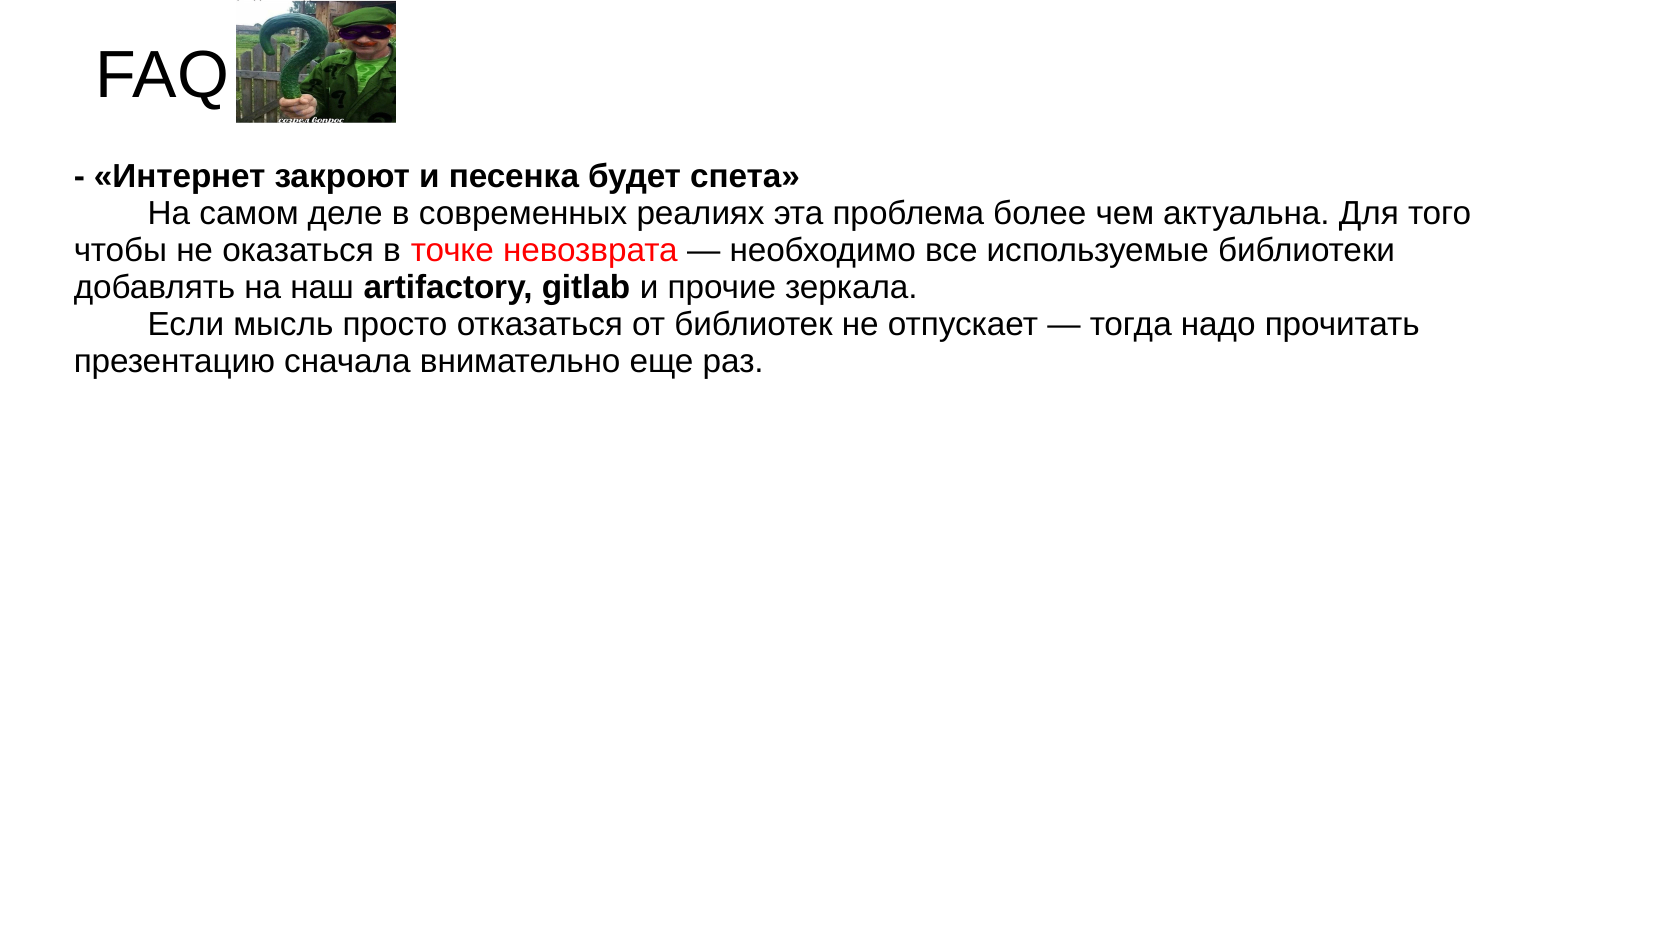

# FAQ
- «Интернет закроют и песенка будет спета»
	На самом деле в современных реалиях эта проблема более чем актуальна. Для того чтобы не оказаться в точке невозврата — необходимо все используемые библиотеки добавлять на наш artifactory, gitlab и прочие зеркала.
	Если мысль просто отказаться от библиотек не отпускает — тогда надо прочитать презентацию сначала внимательно еще раз.